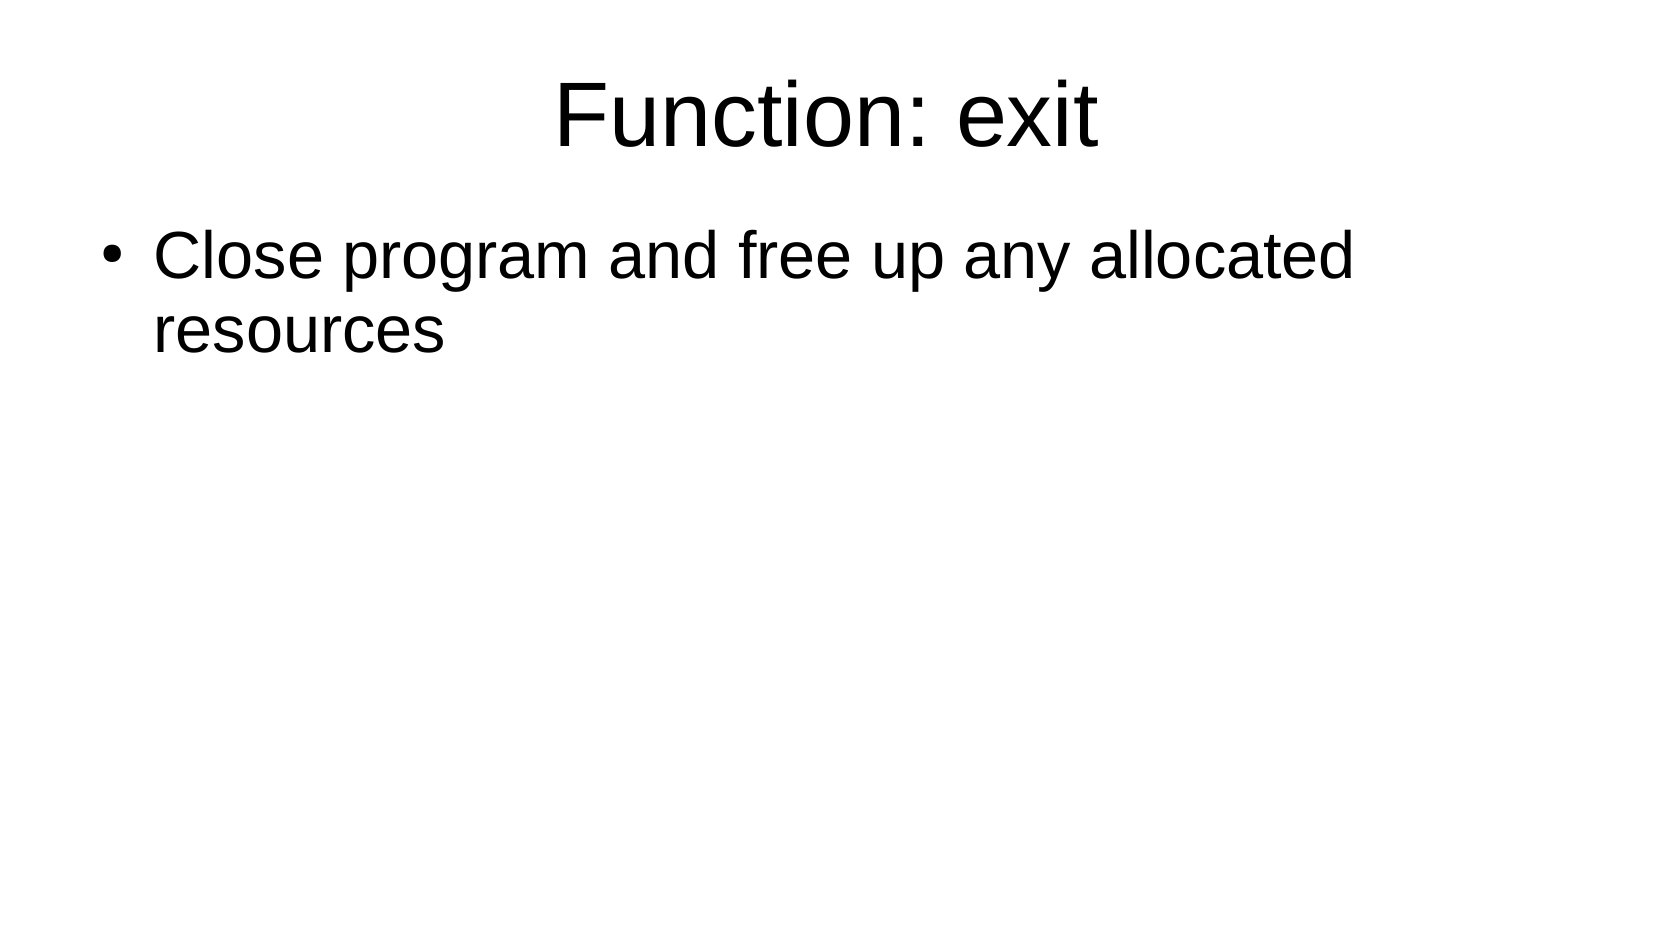

# Function: exit
Close program and free up any allocated resources